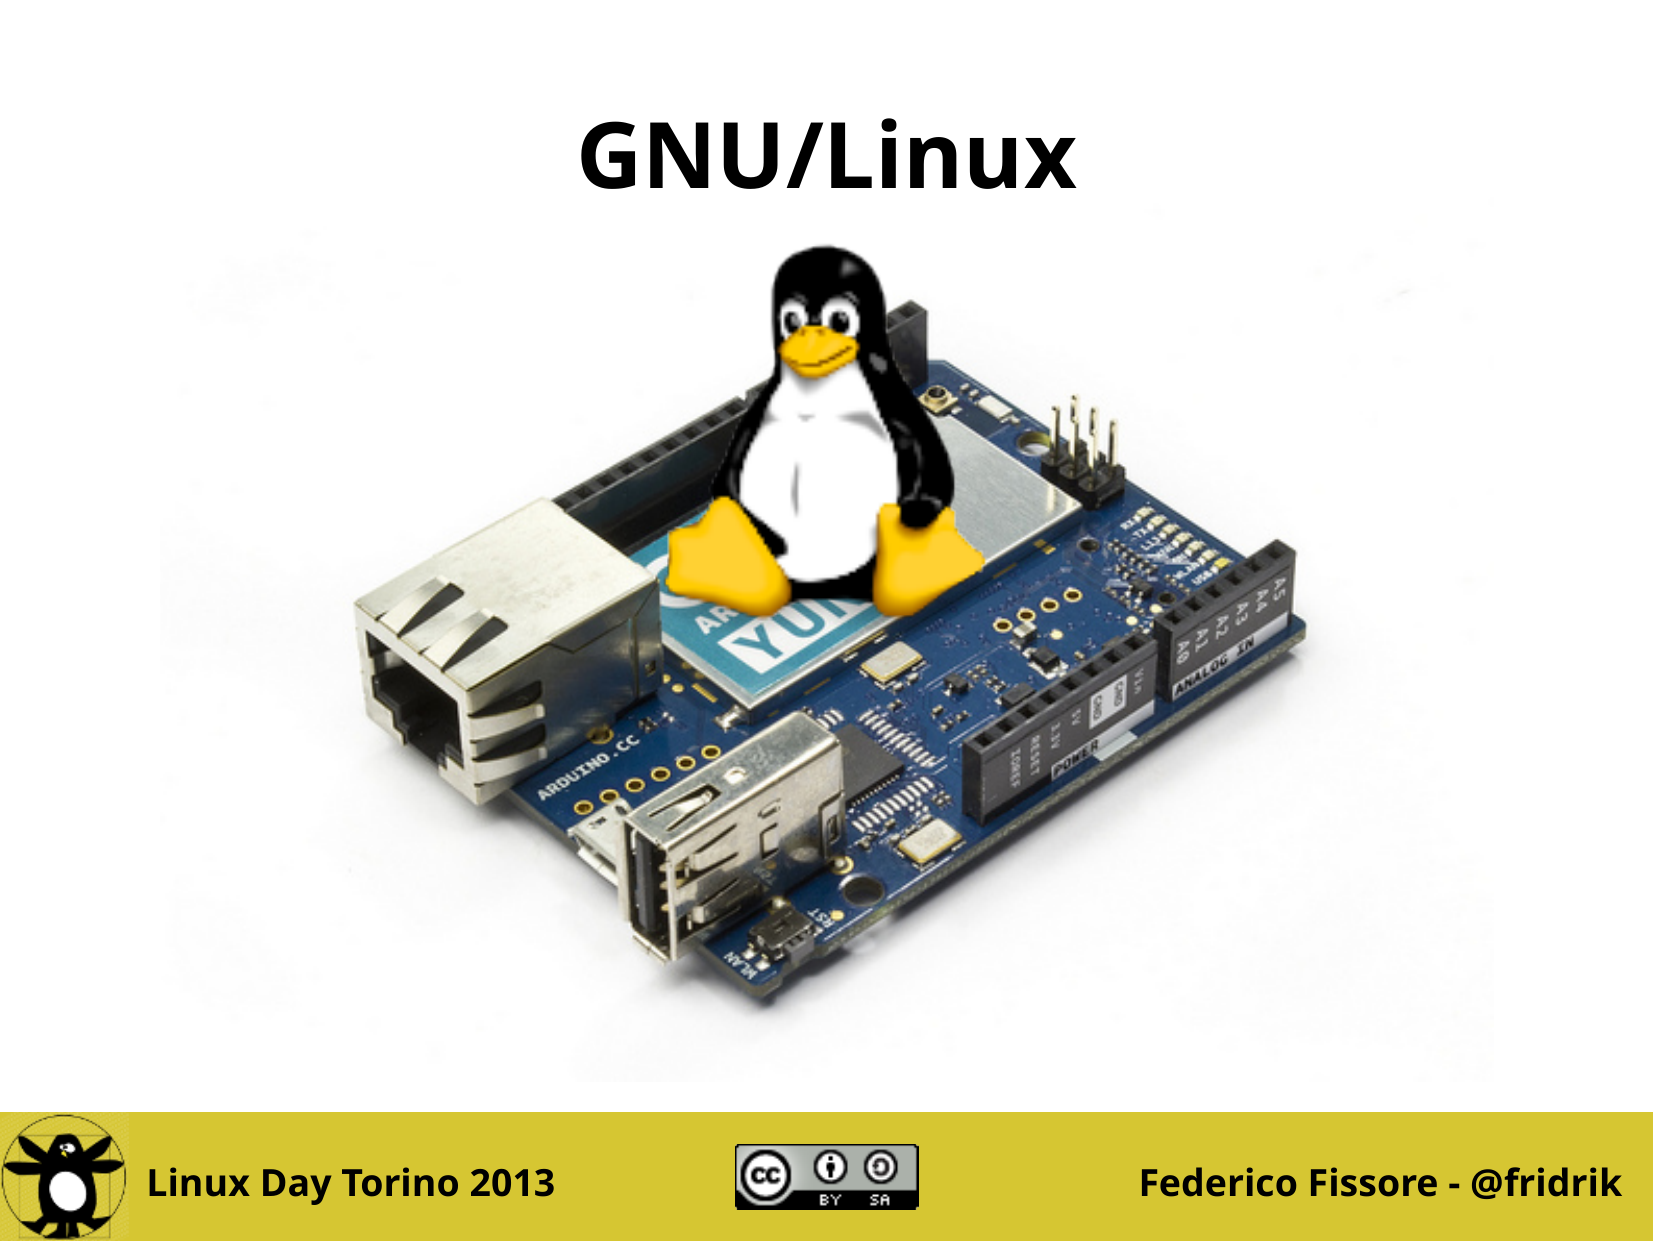

# GNU/Linux
Linux Day Torino 2013
Federico Fissore - @fridrik